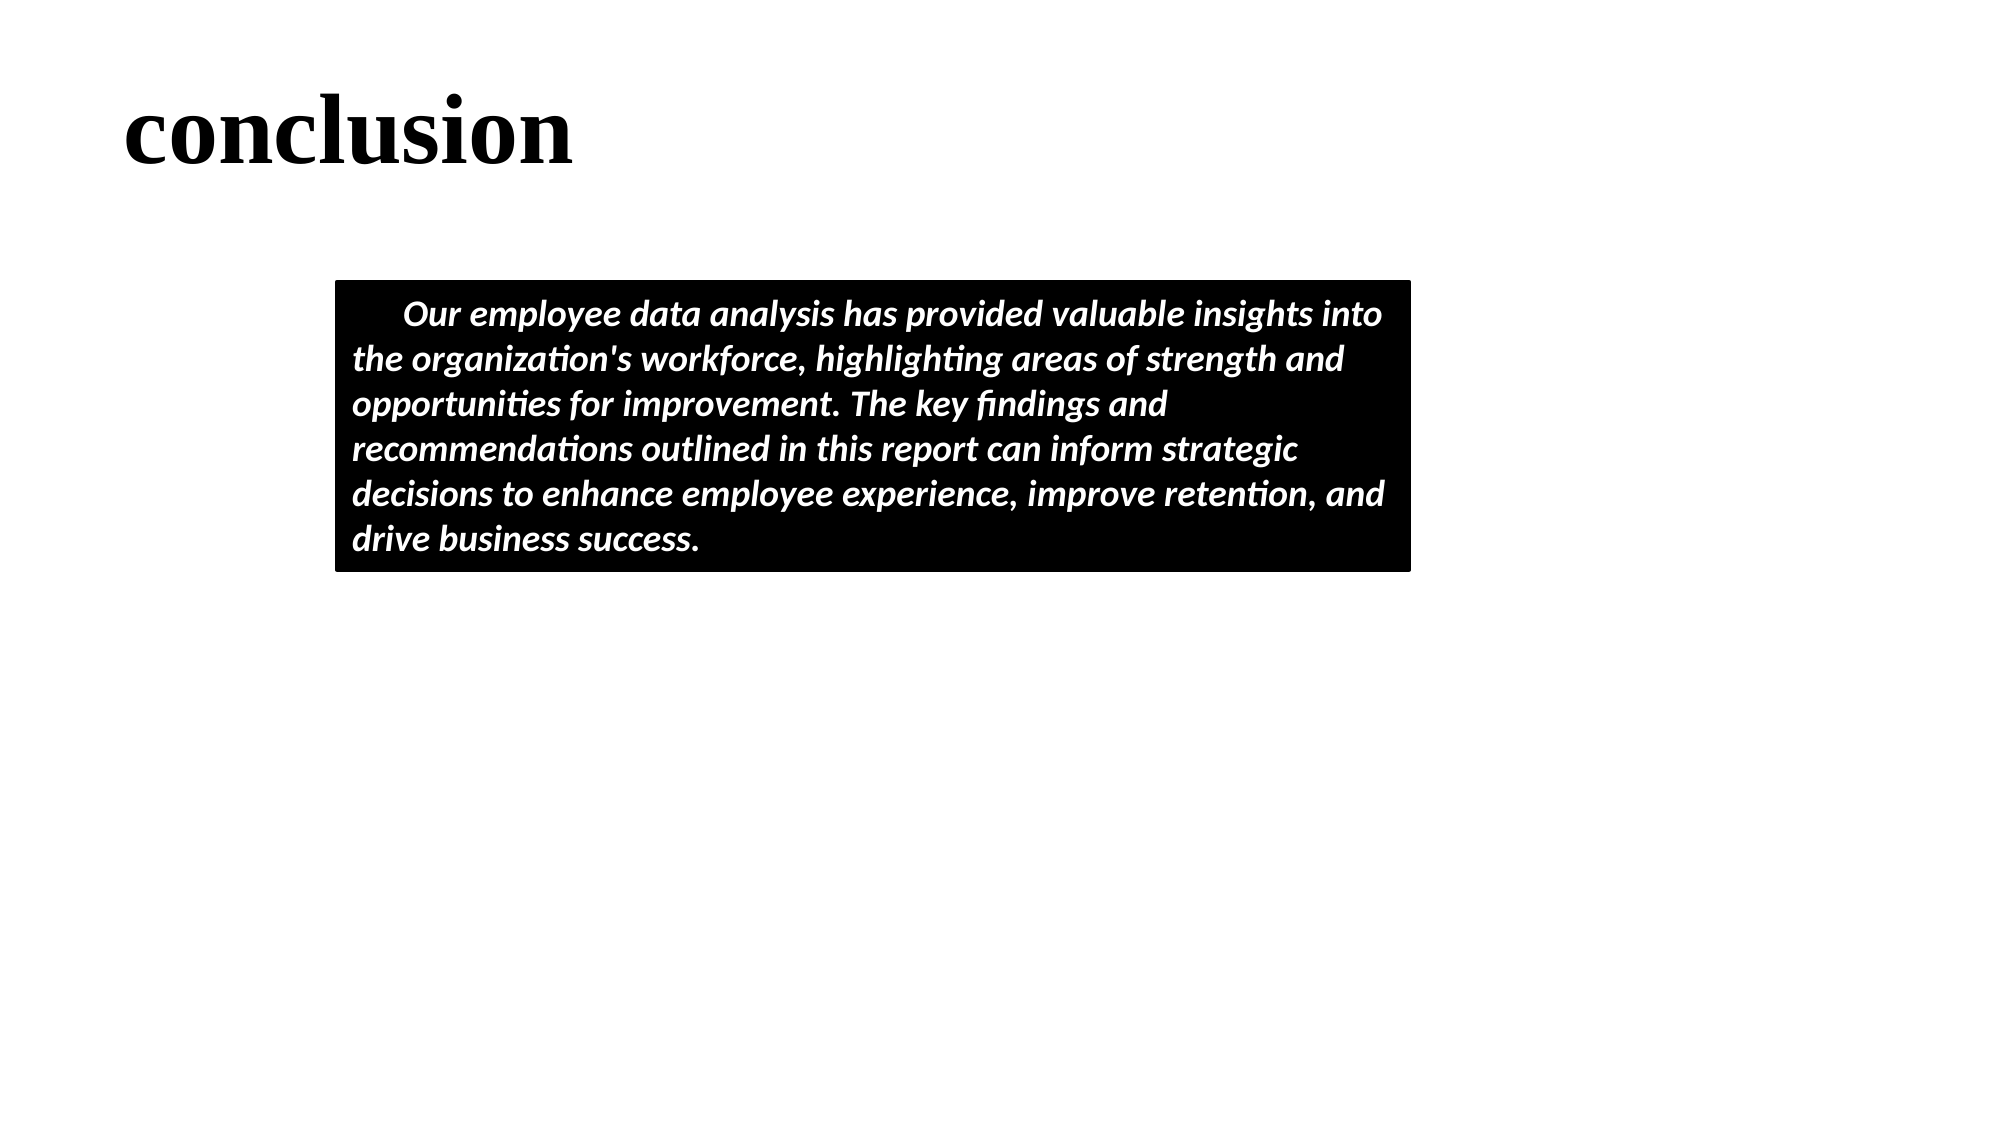

# conclusion
 Our employee data analysis has provided valuable insights into the organization's workforce, highlighting areas of strength and opportunities for improvement. The key findings and recommendations outlined in this report can inform strategic decisions to enhance employee experience, improve retention, and drive business success.